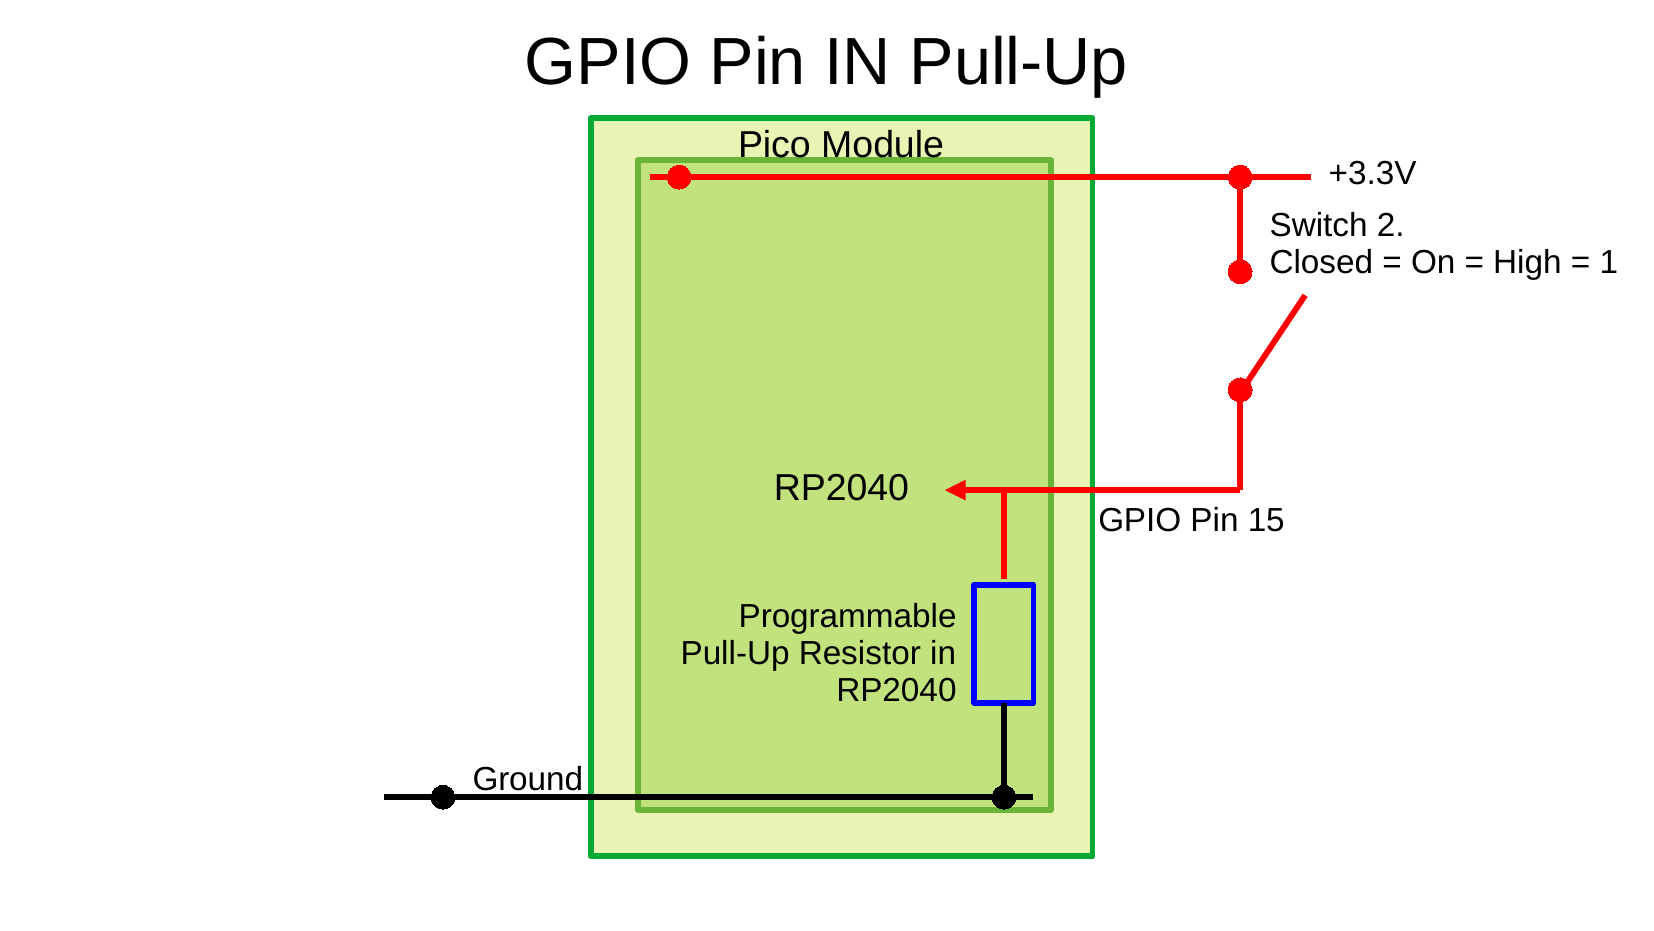

# GPIO Pin IN Pull-Up
RP2040
Pico Module
+3.3V
Switch 2.
Closed = On = High = 1
GPIO Pin 15
Programmable
Pull-Up Resistor in RP2040
Ground